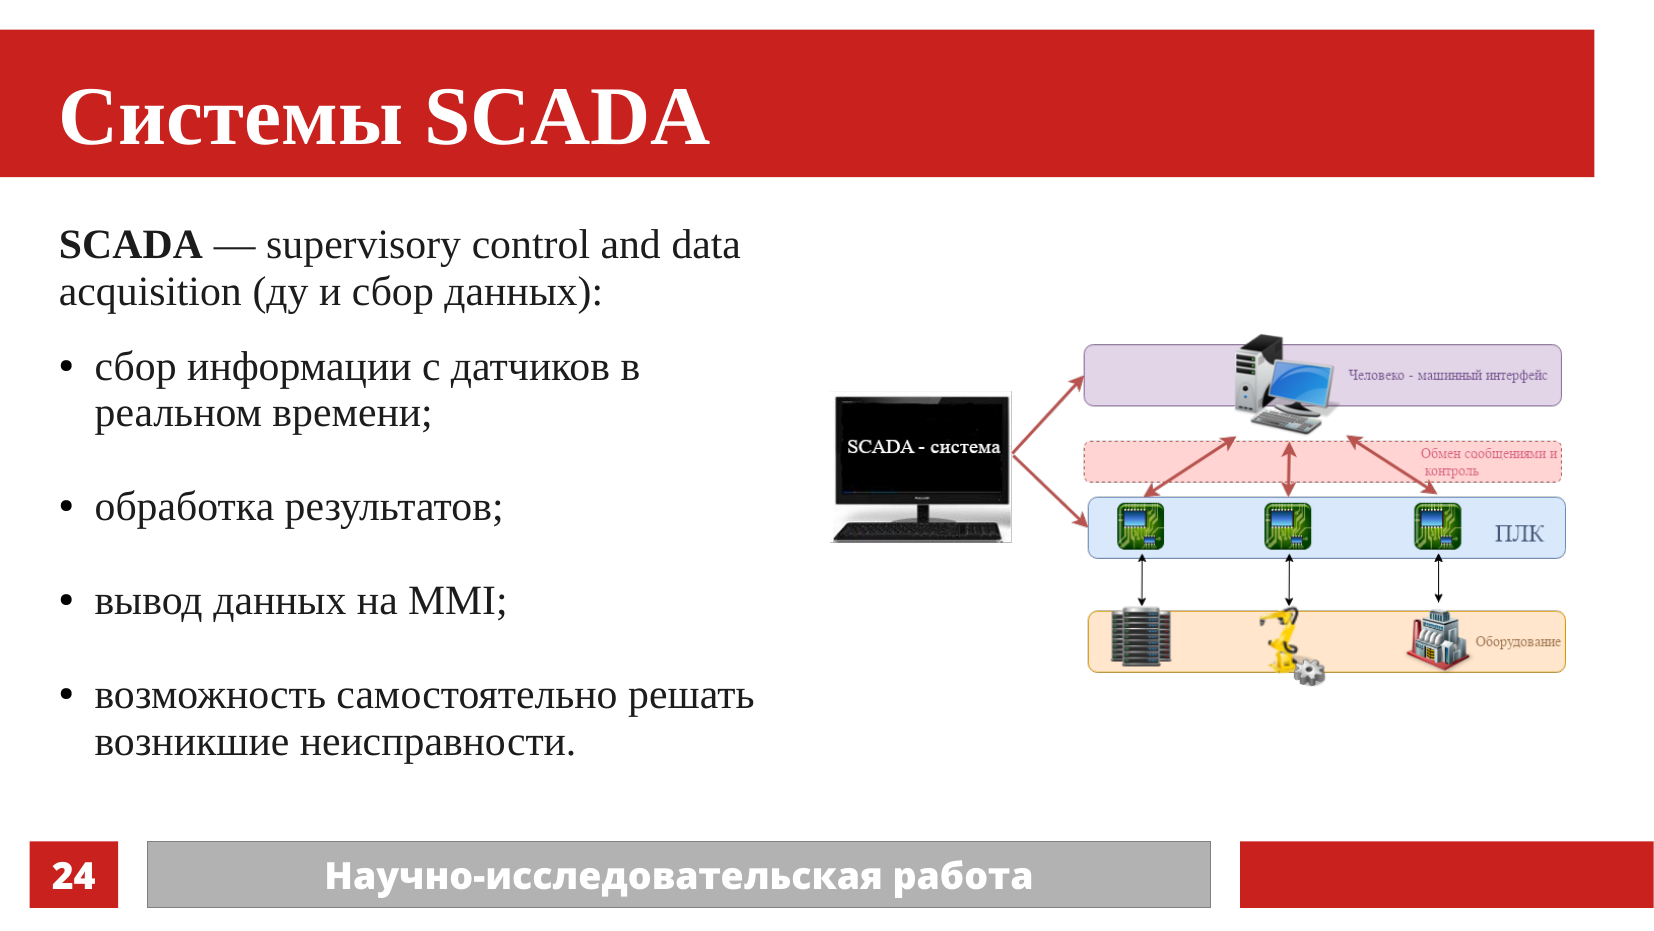

# Системы SCADA
SCADA — supervisory control and data acquisition (ду и сбор данных):
сбор информации с датчиков в реальном времени;
обработка результатов;
вывод данных на MMI;
возможность самостоятельно решать возникшие неисправности.
24
Научно-исследовательская работа